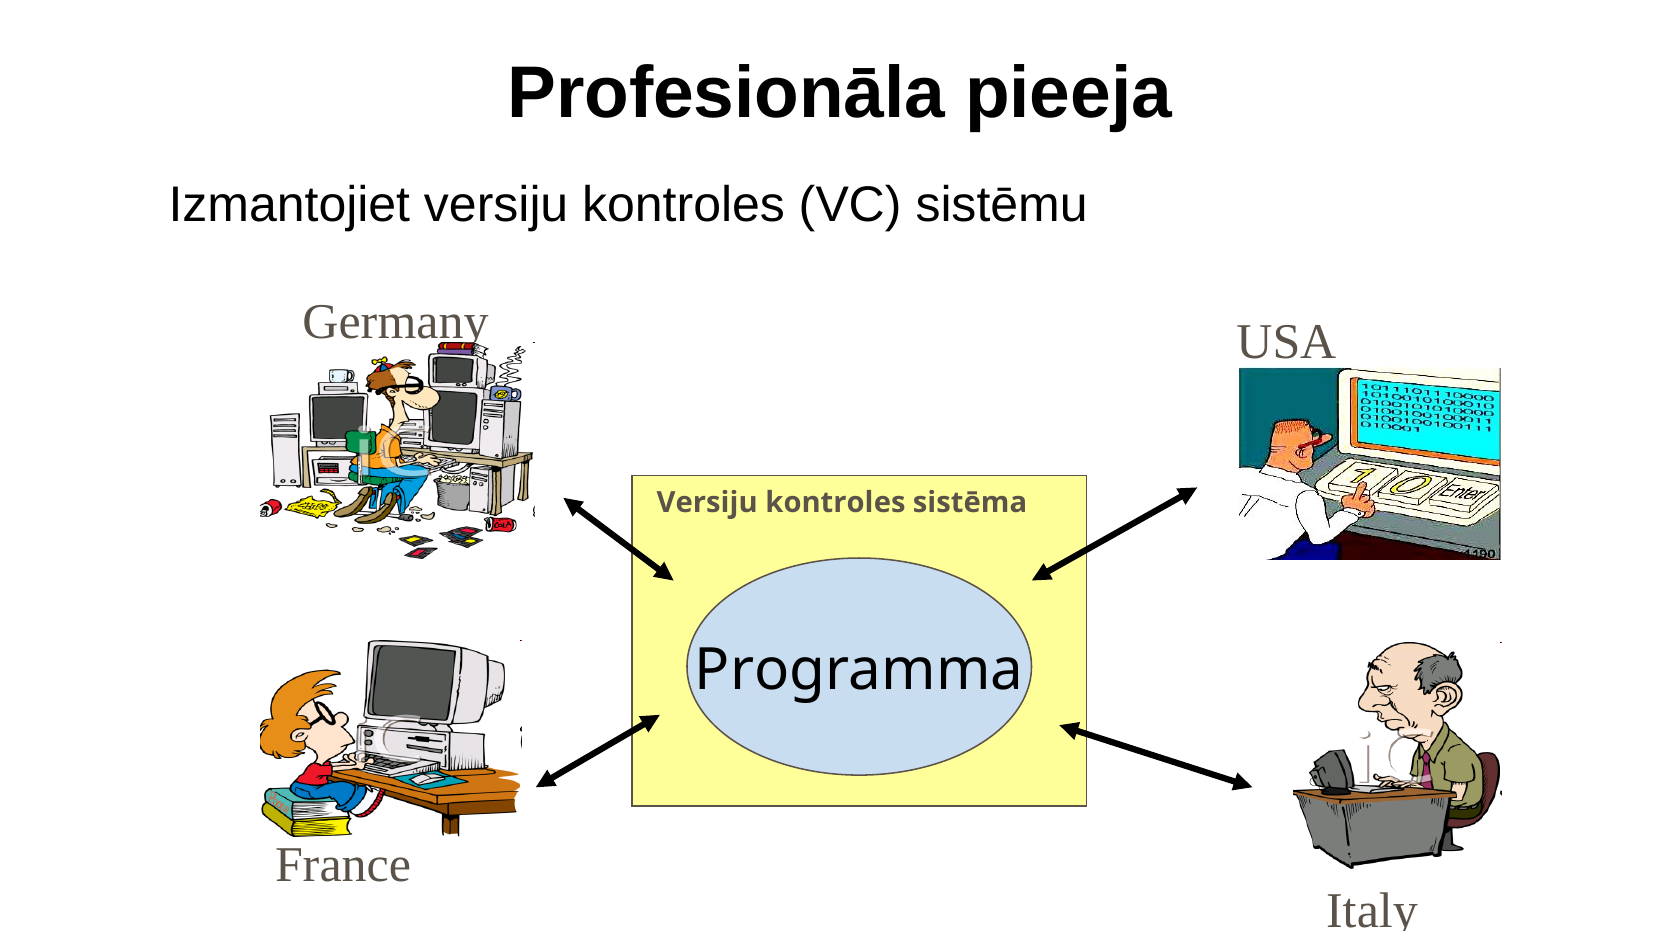

# Profesionāla pieeja
Izmantojiet versiju kontroles (VC) sistēmu
Germany
USA
Versiju kontroles sistēma
Programma
France
Italy